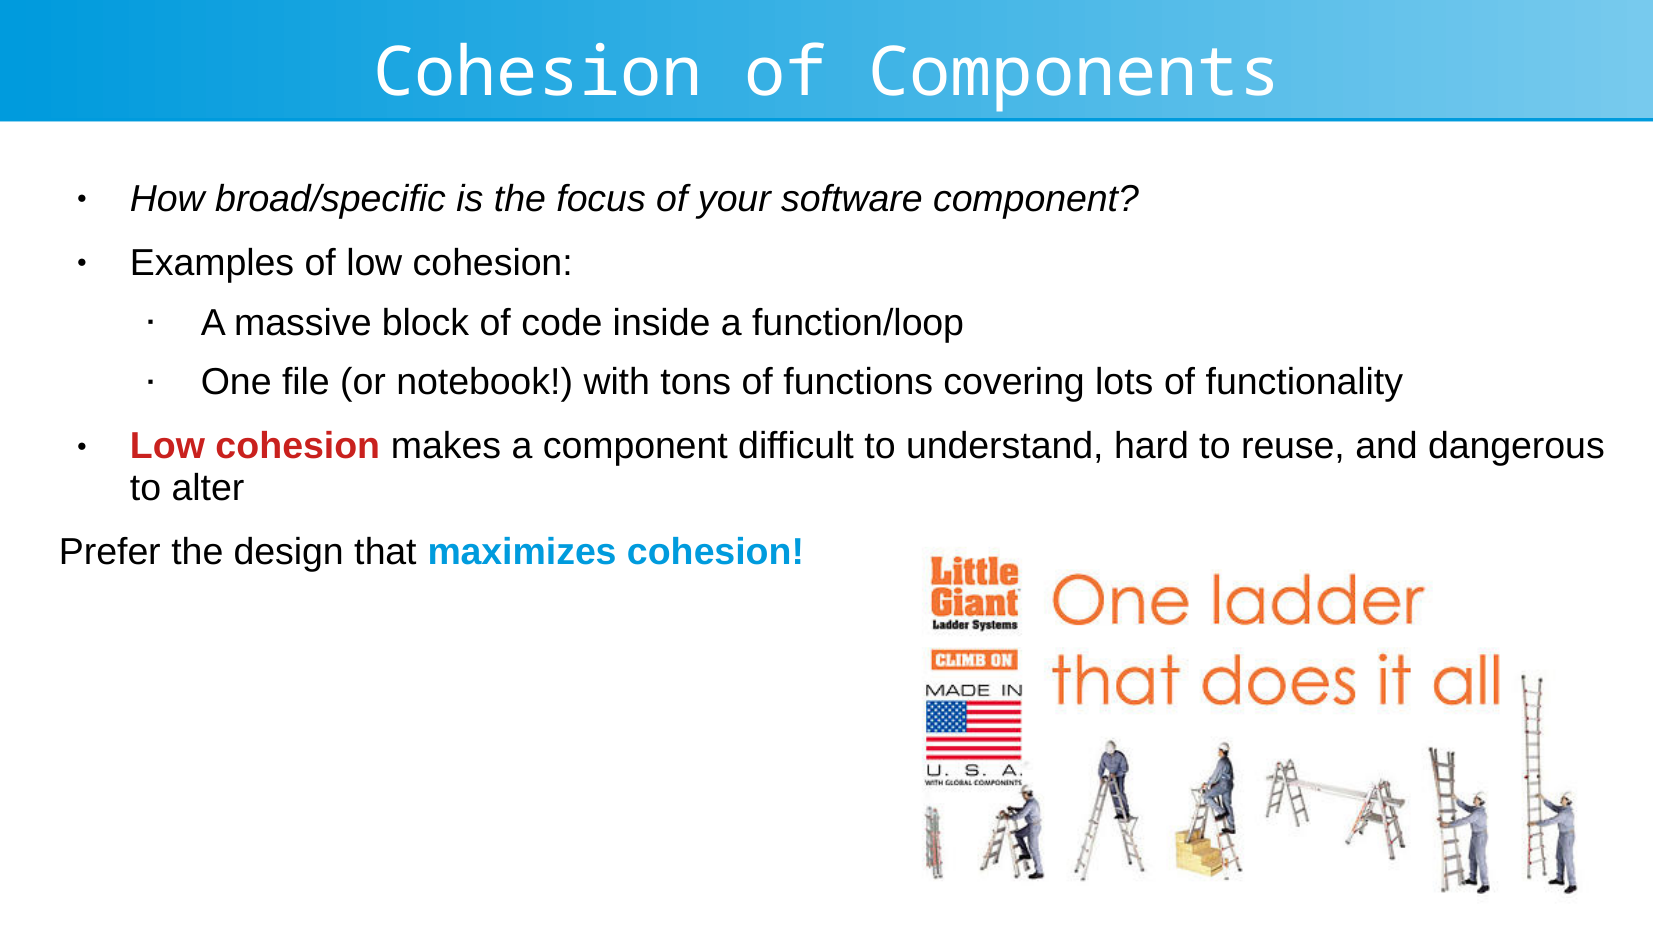

# Cohesion of Components
How broad/specific is the focus of your software component?
Examples of low cohesion:
A massive block of code inside a function/loop
One file (or notebook!) with tons of functions covering lots of functionality
Low cohesion makes a component difficult to understand, hard to reuse, and dangerous to alter
Prefer the design that maximizes cohesion!
6